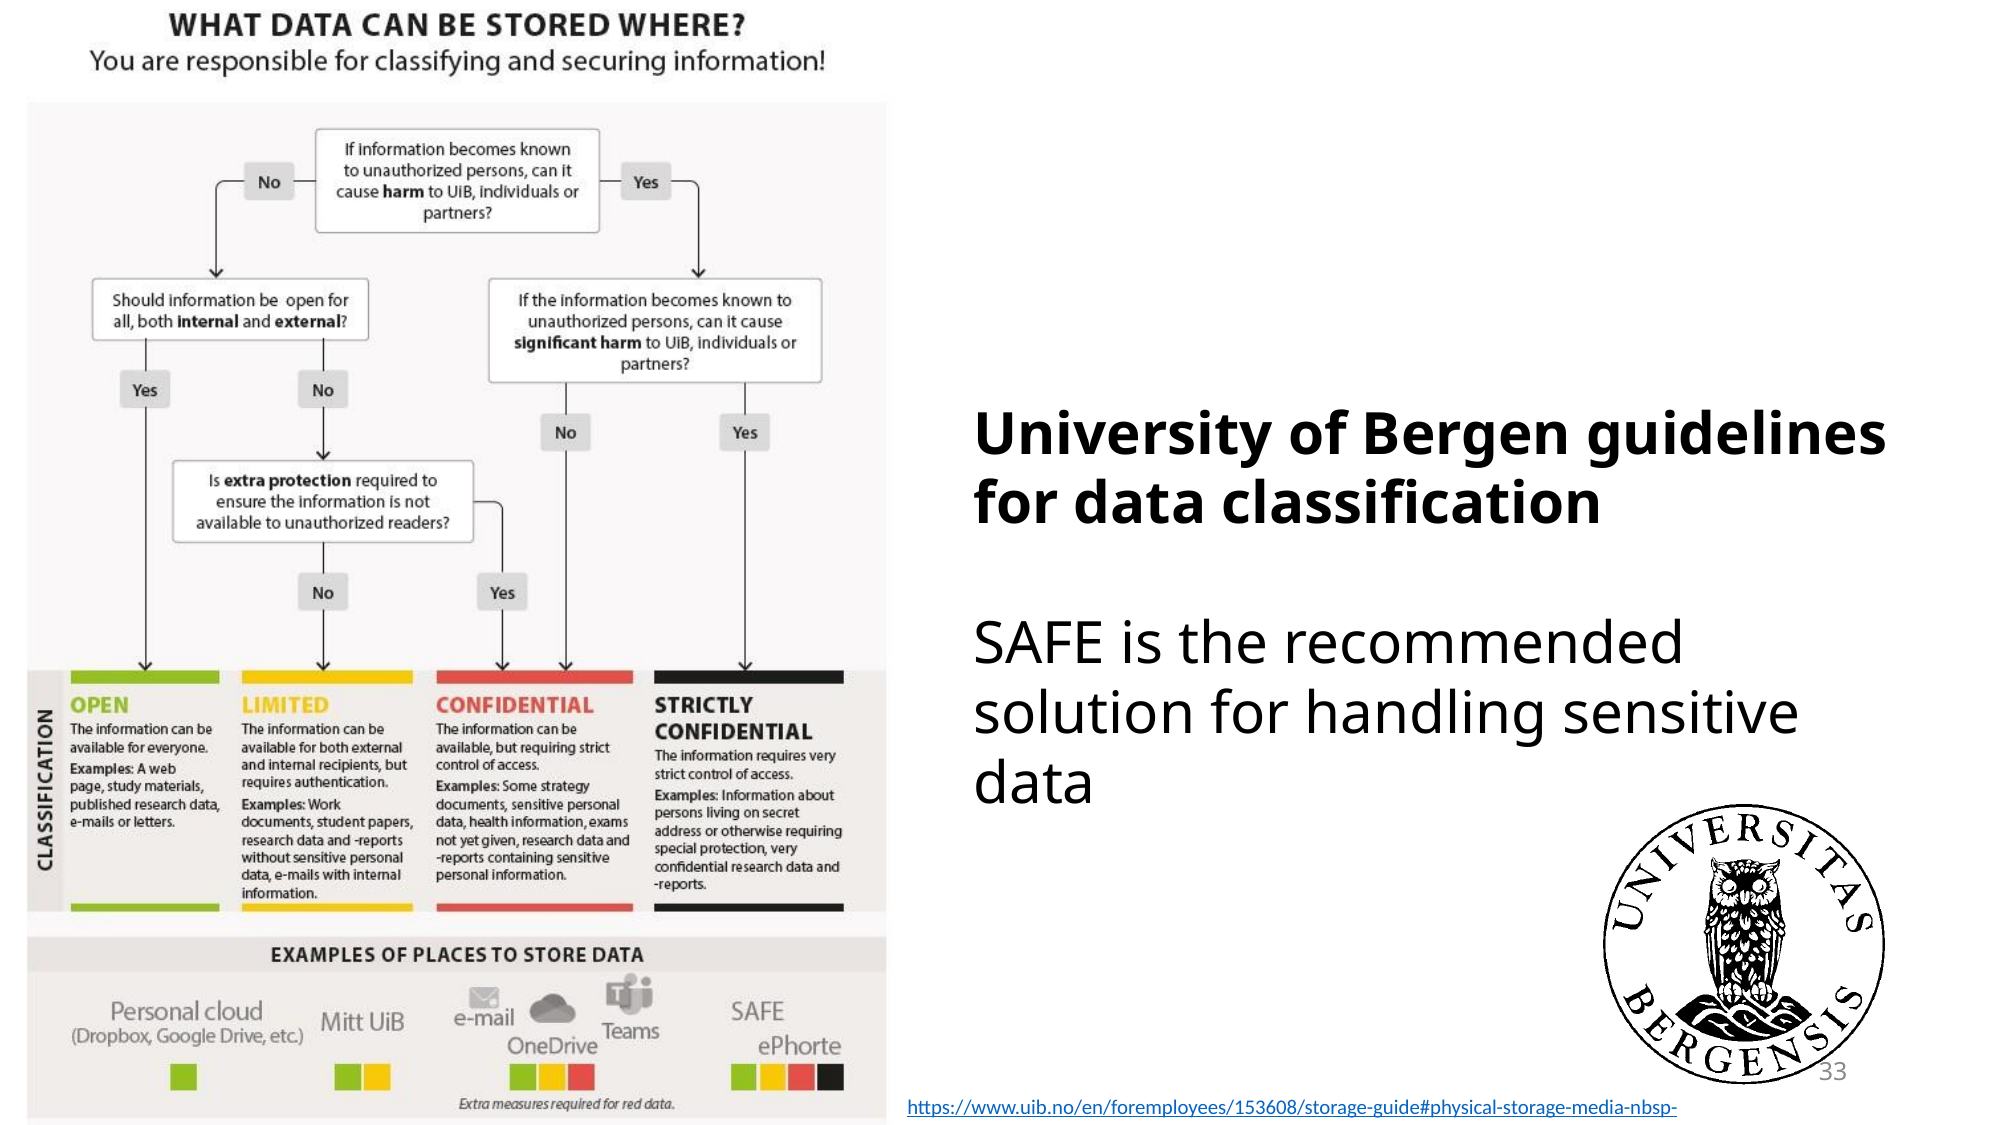

University of Bergen guidelines for data classification
SAFE is the recommended solution for handling sensitive data
https://www.uib.no/en/foremployees/153608/storage-guide#physical-storage-media-nbsp-